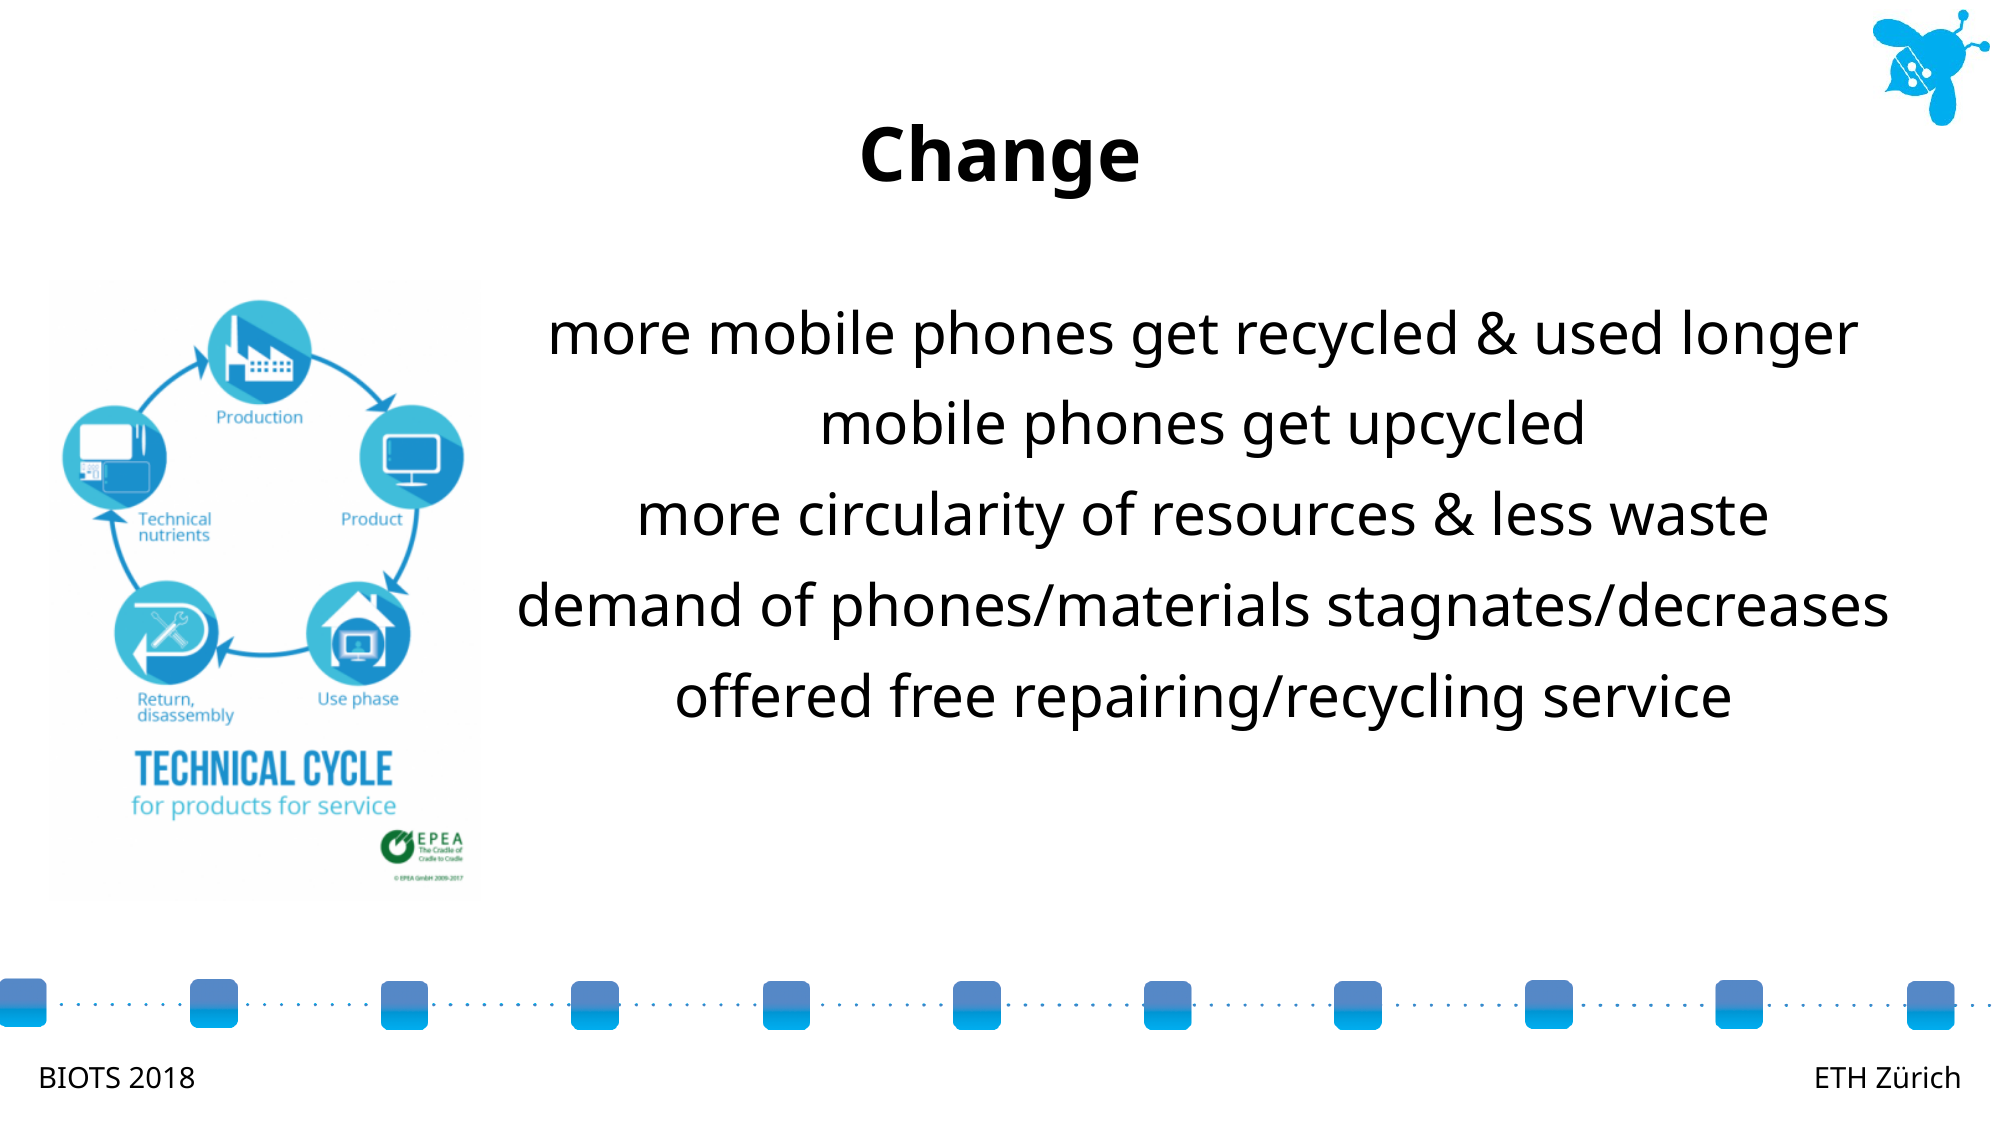

Change
more mobile phones get recycled & used longer
mobile phones get upcycled
more circularity of resources & less waste
demand of phones/materials stagnates/decreases
offered free repairing/recycling service
#